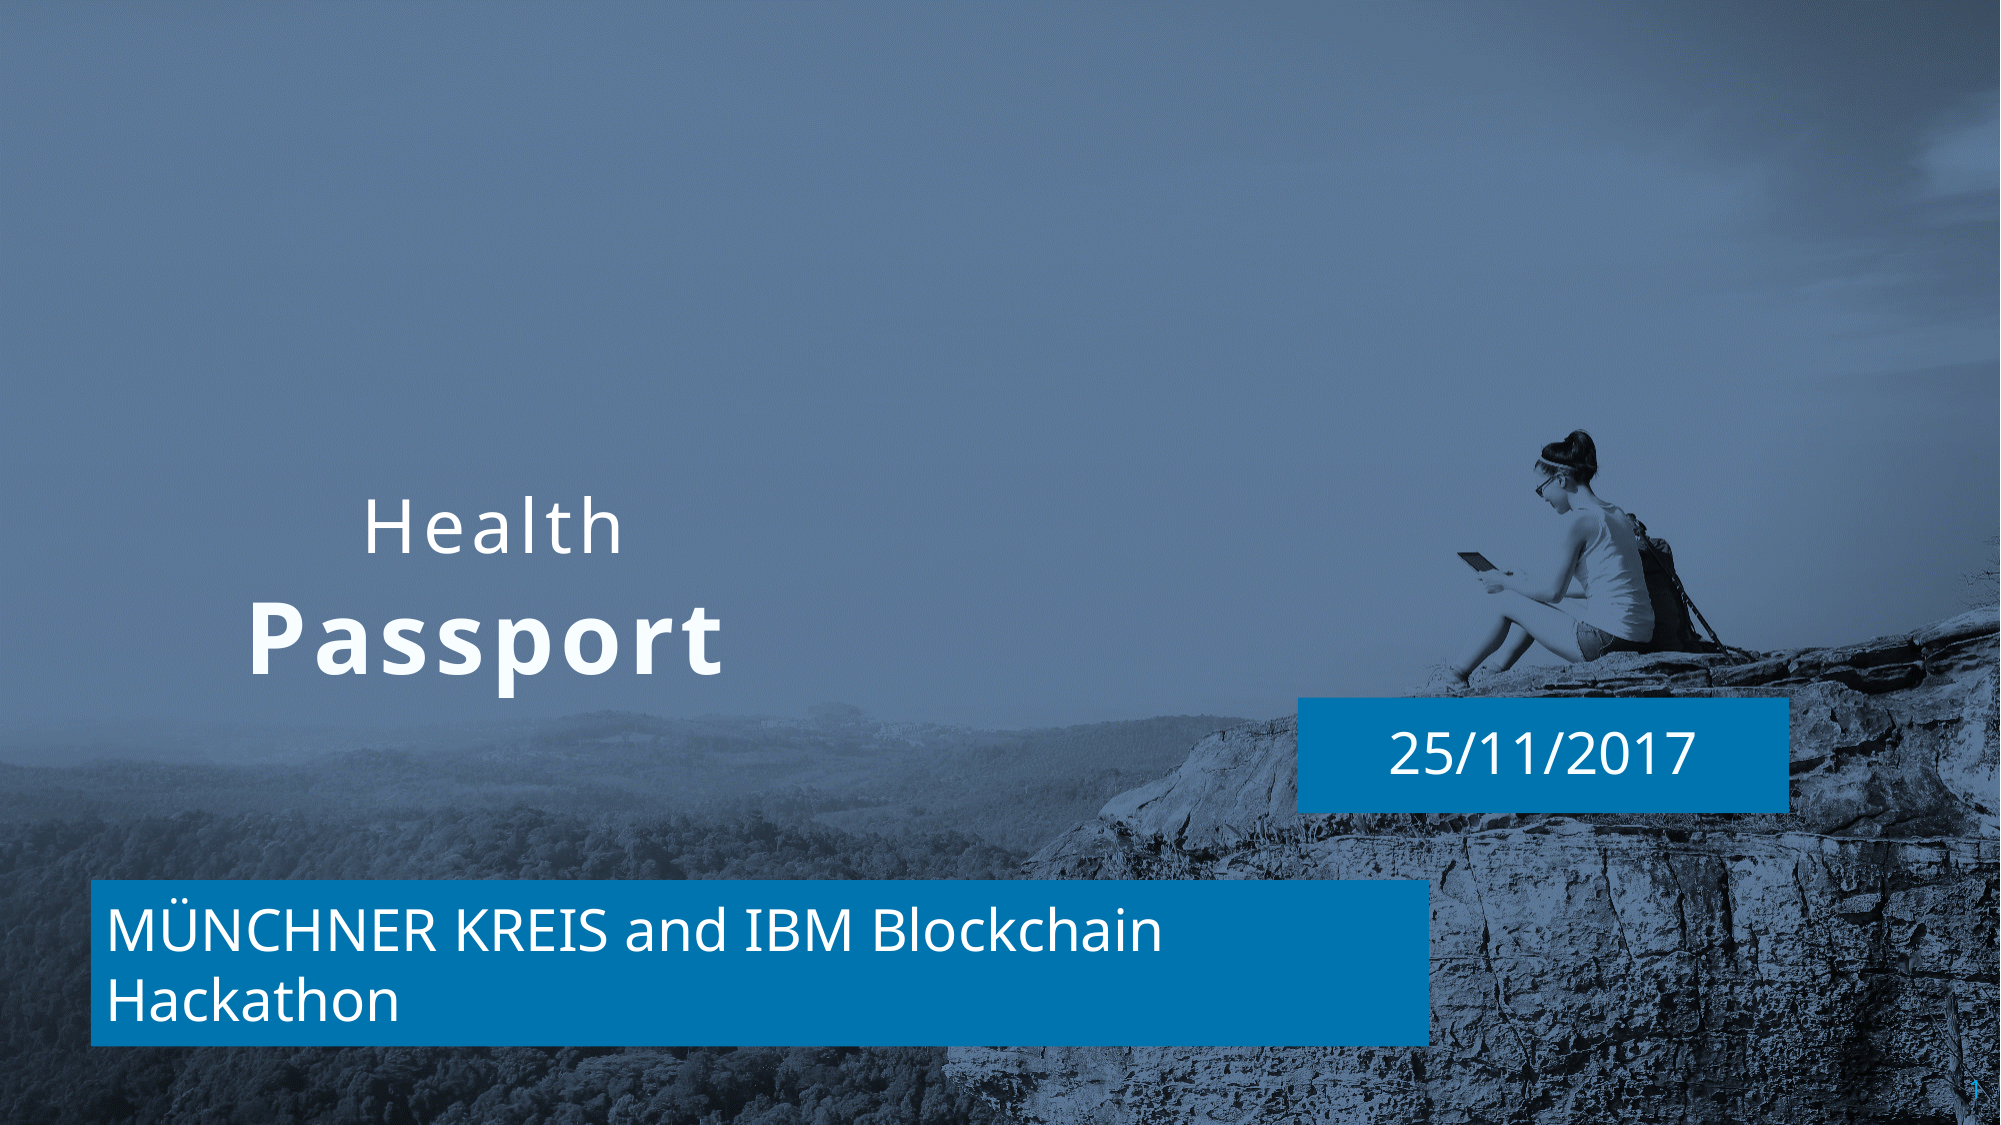

# Health
Passport
25/11/2017
MÜNCHNER KREIS and IBM Blockchain Hackathon